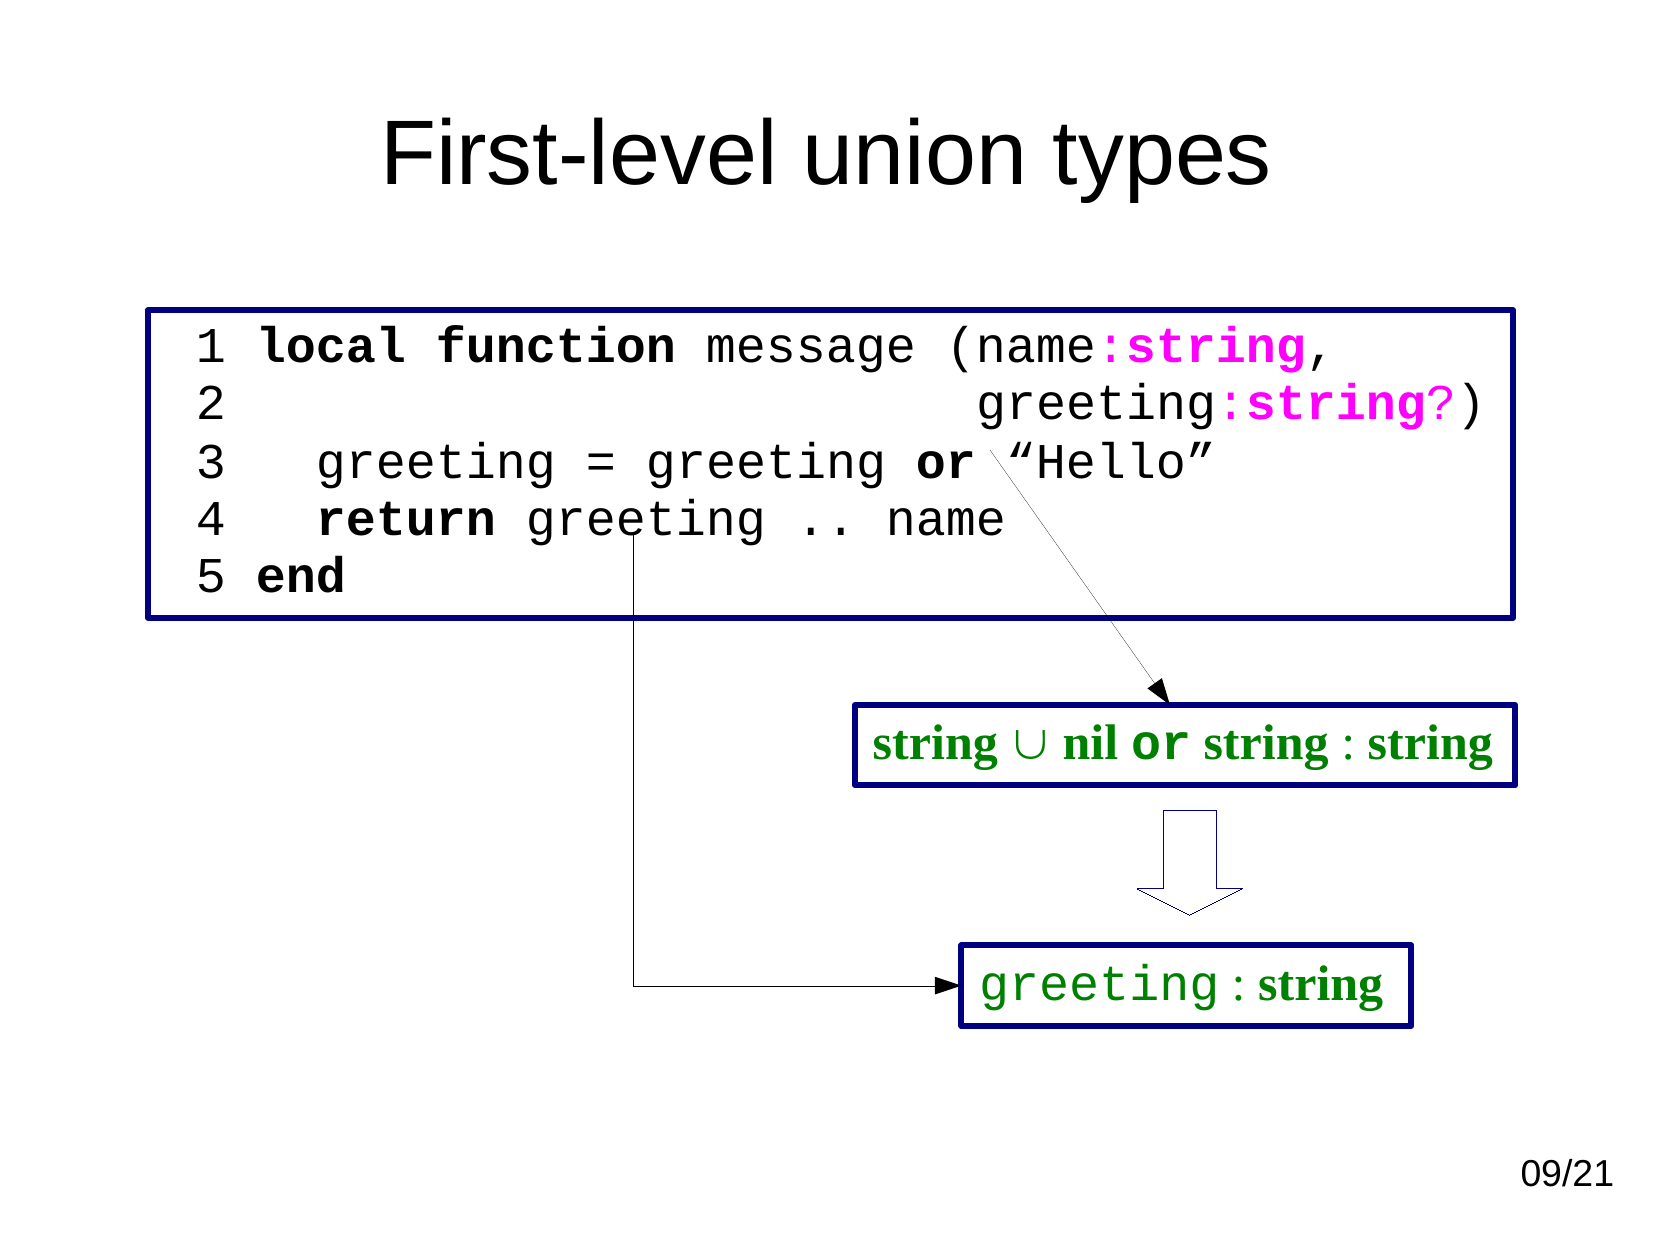

# First-level union types
 1 local function message (name:string,
 2 greeting:string?)
 3 greeting = greeting or “Hello”
 4 return greeting .. name
 5 end
string ∪ nil or string : string
greeting : string
 09/21